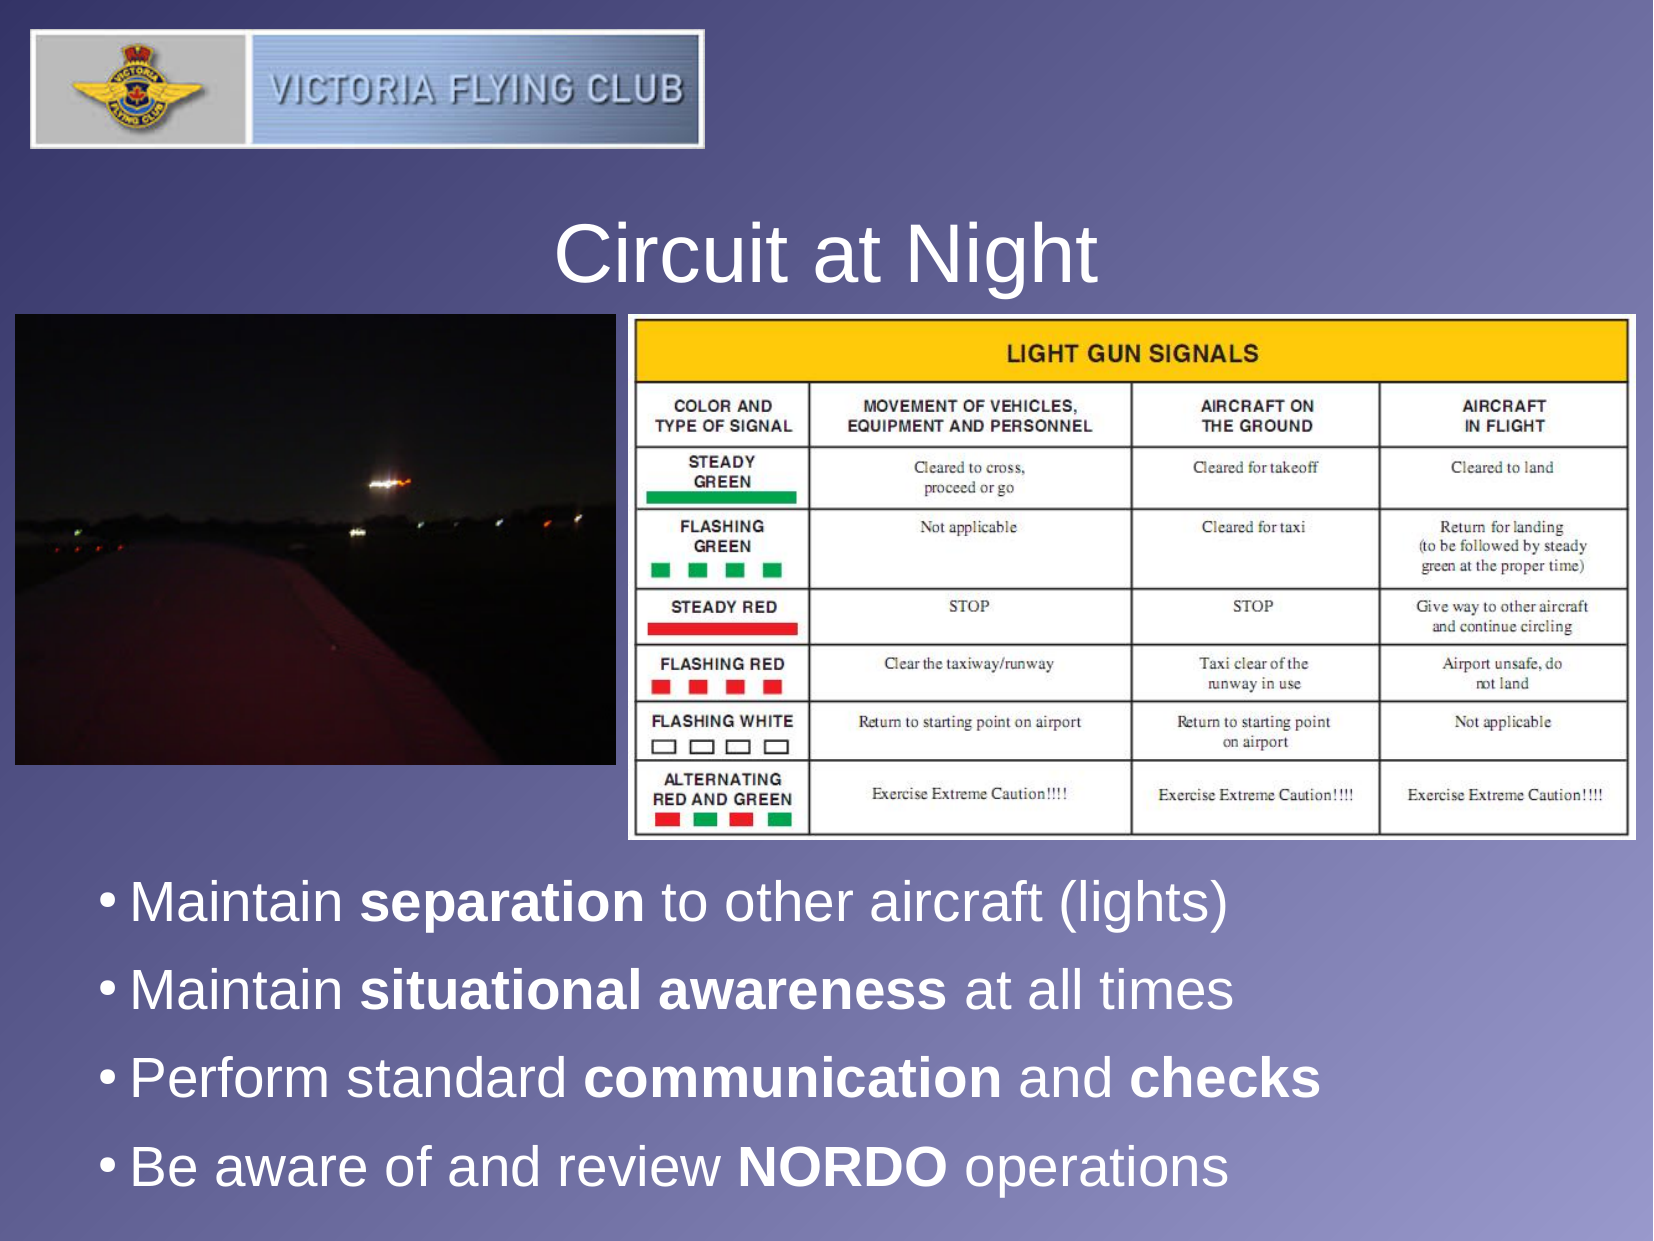

# Circuit at Night
Maintain separation to other aircraft (lights)
Maintain situational awareness at all times
Perform standard communication and checks
Be aware of and review NORDO operations